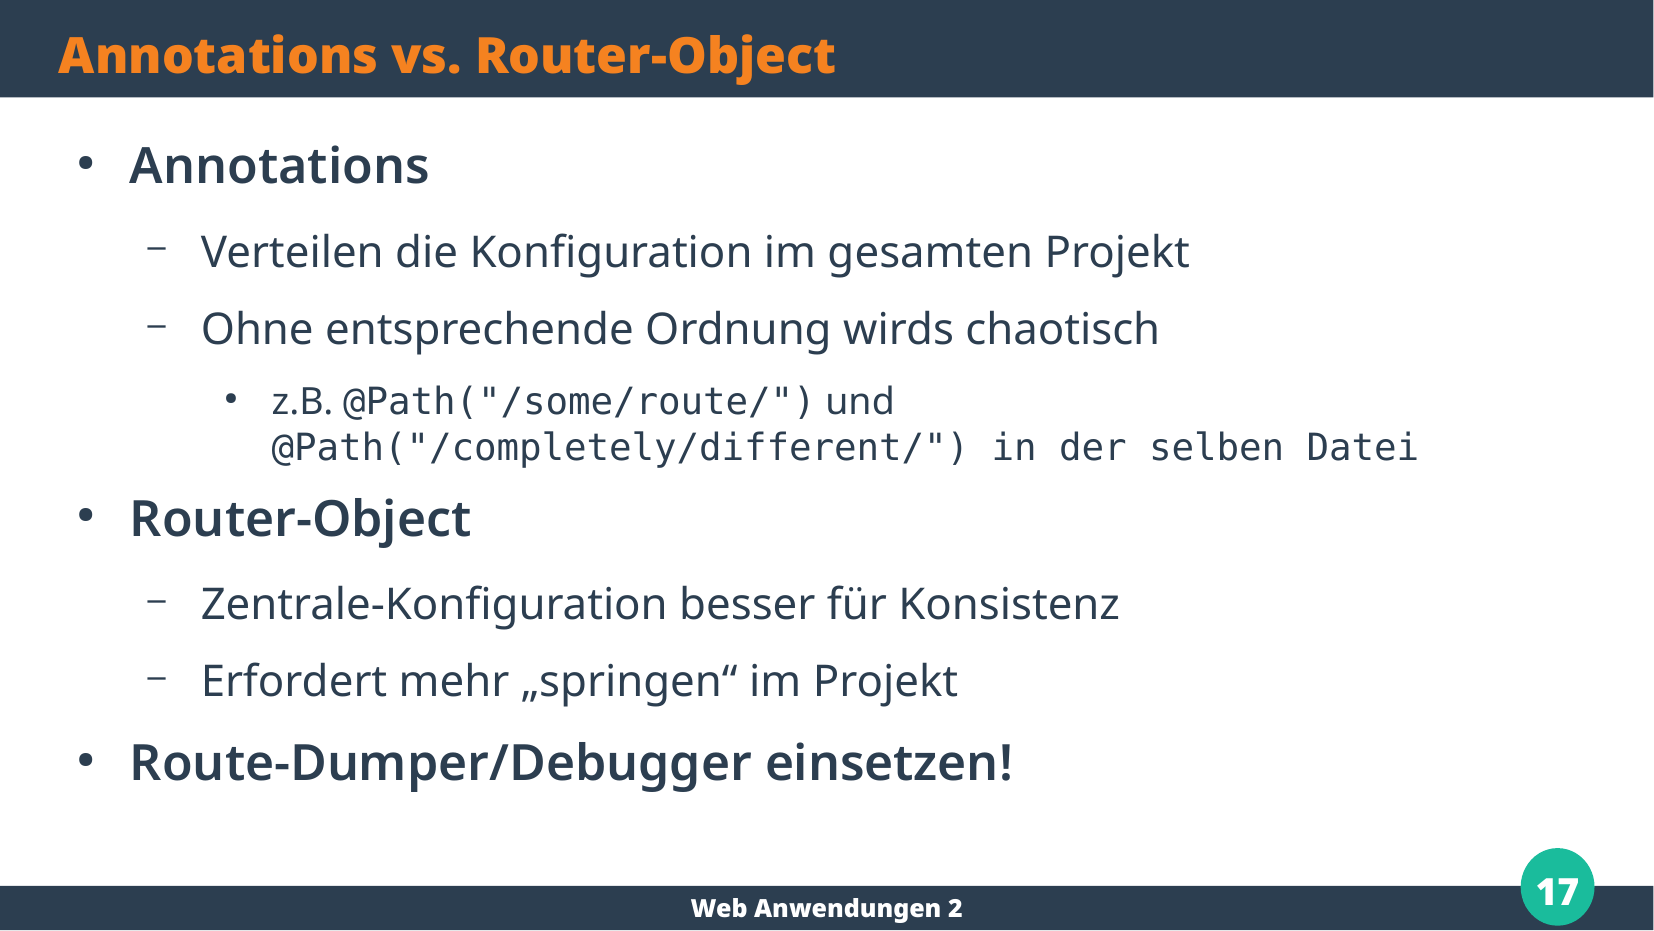

# Annotations vs. Router-Object
Annotations
Verteilen die Konfiguration im gesamten Projekt
Ohne entsprechende Ordnung wirds chaotisch
z.B. @Path("/some/route/") und @Path("/completely/different/") in der selben Datei
Router-Object
Zentrale-Konfiguration besser für Konsistenz
Erfordert mehr „springen“ im Projekt
Route-Dumper/Debugger einsetzen!
17